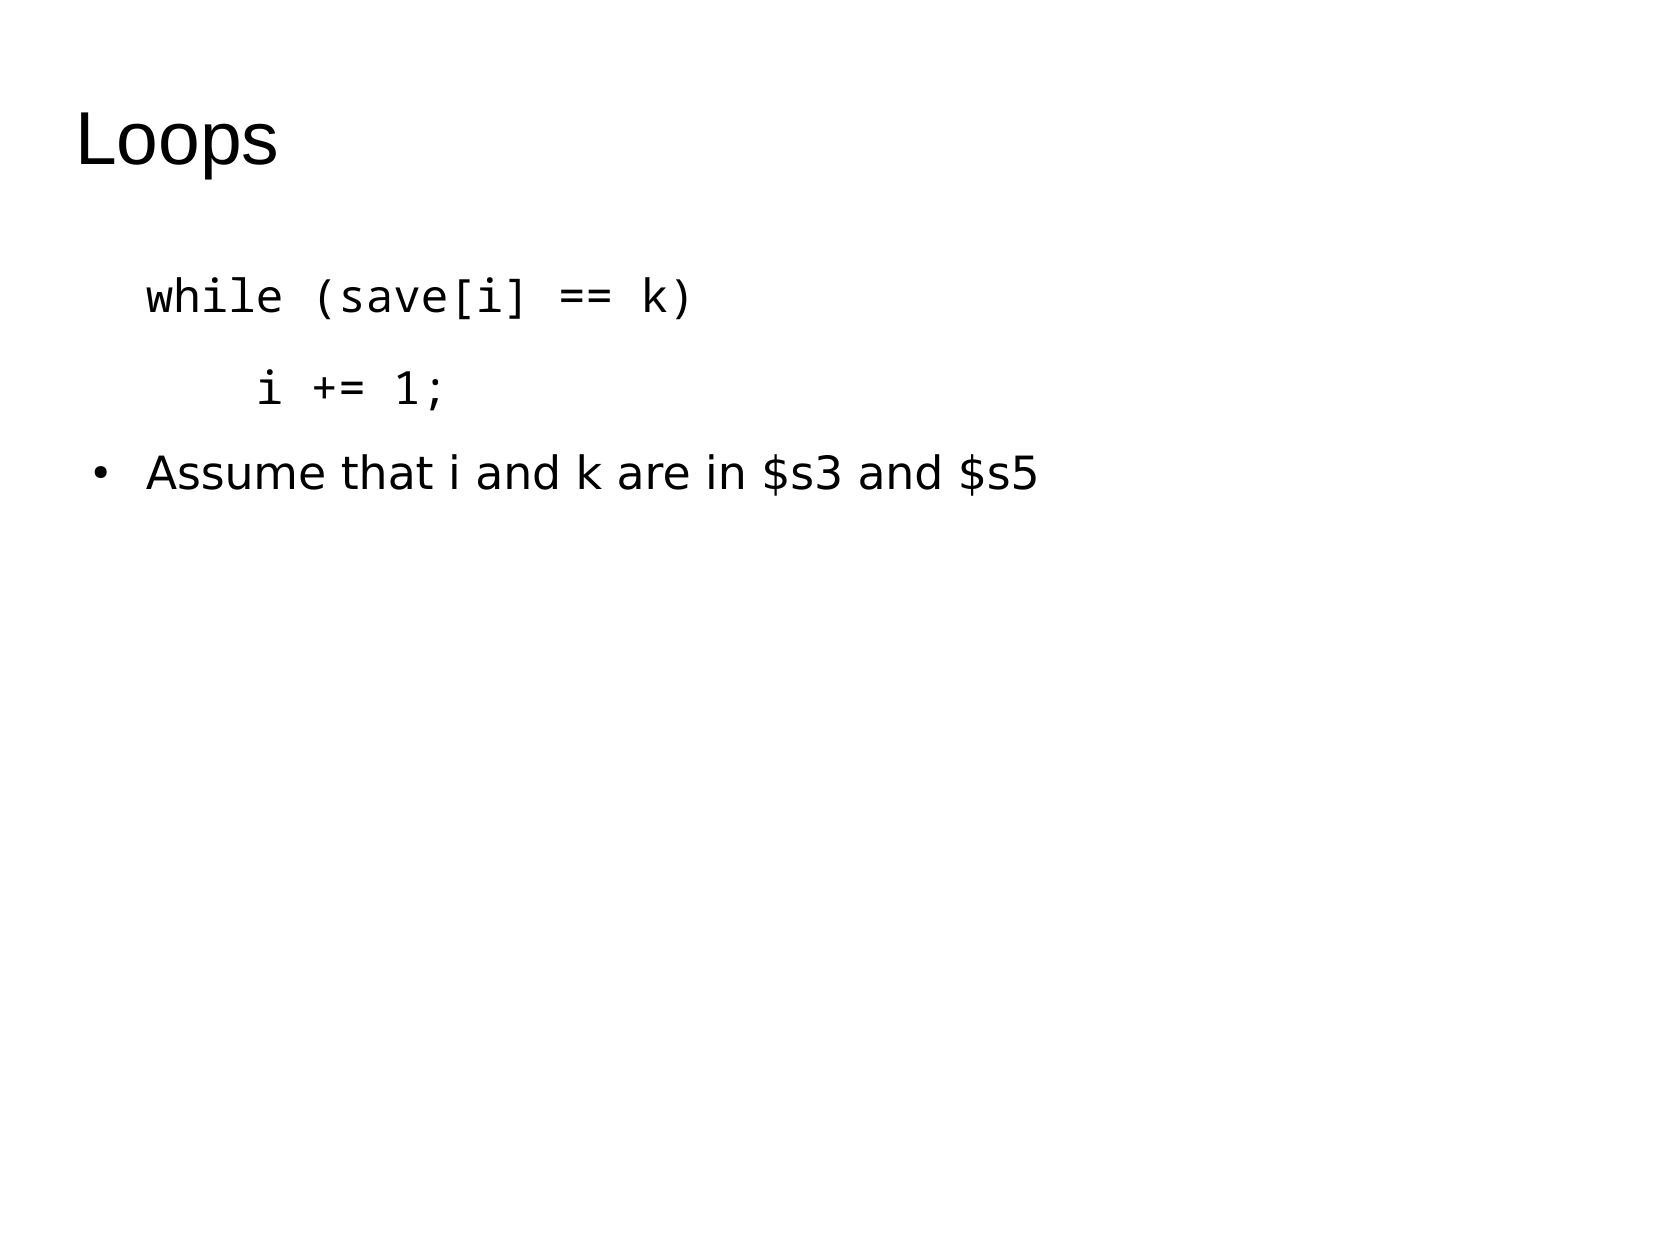

# Loops
while (save[i] == k)
 i += 1;
Assume that i and k are in $s3 and $s5